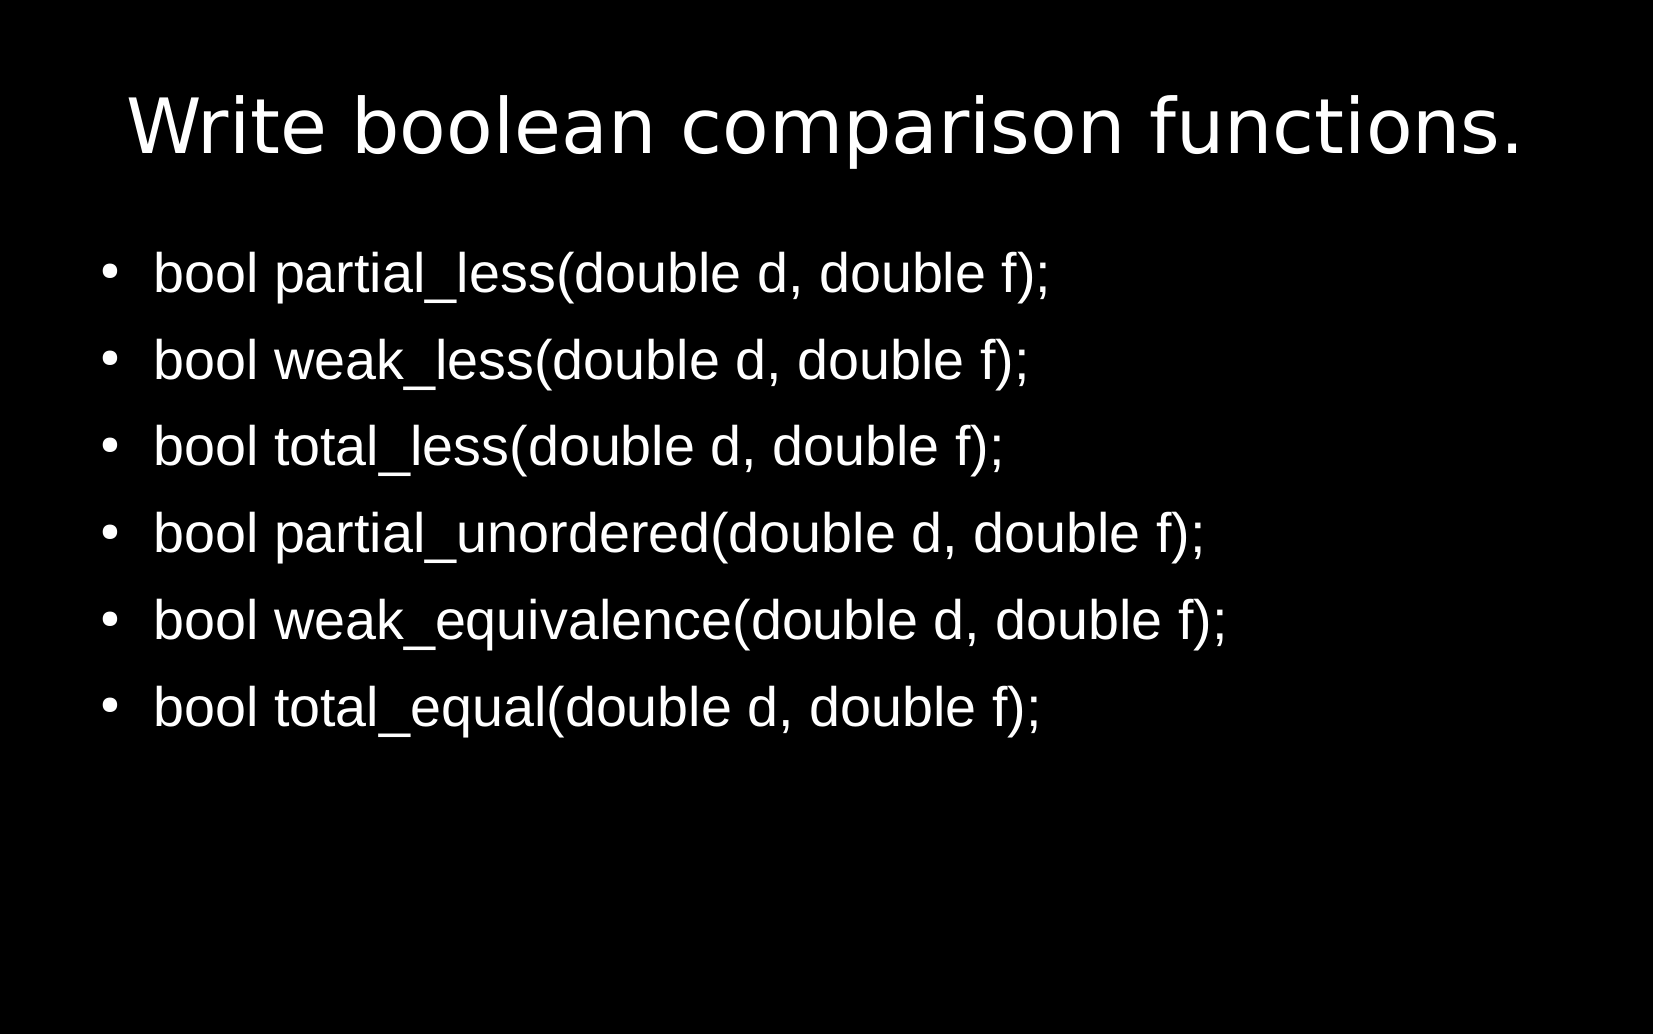

# Write boolean comparison functions.
bool partial_less(double d, double f);
bool weak_less(double d, double f);
bool total_less(double d, double f);
bool partial_unordered(double d, double f);
bool weak_equivalence(double d, double f);
bool total_equal(double d, double f);